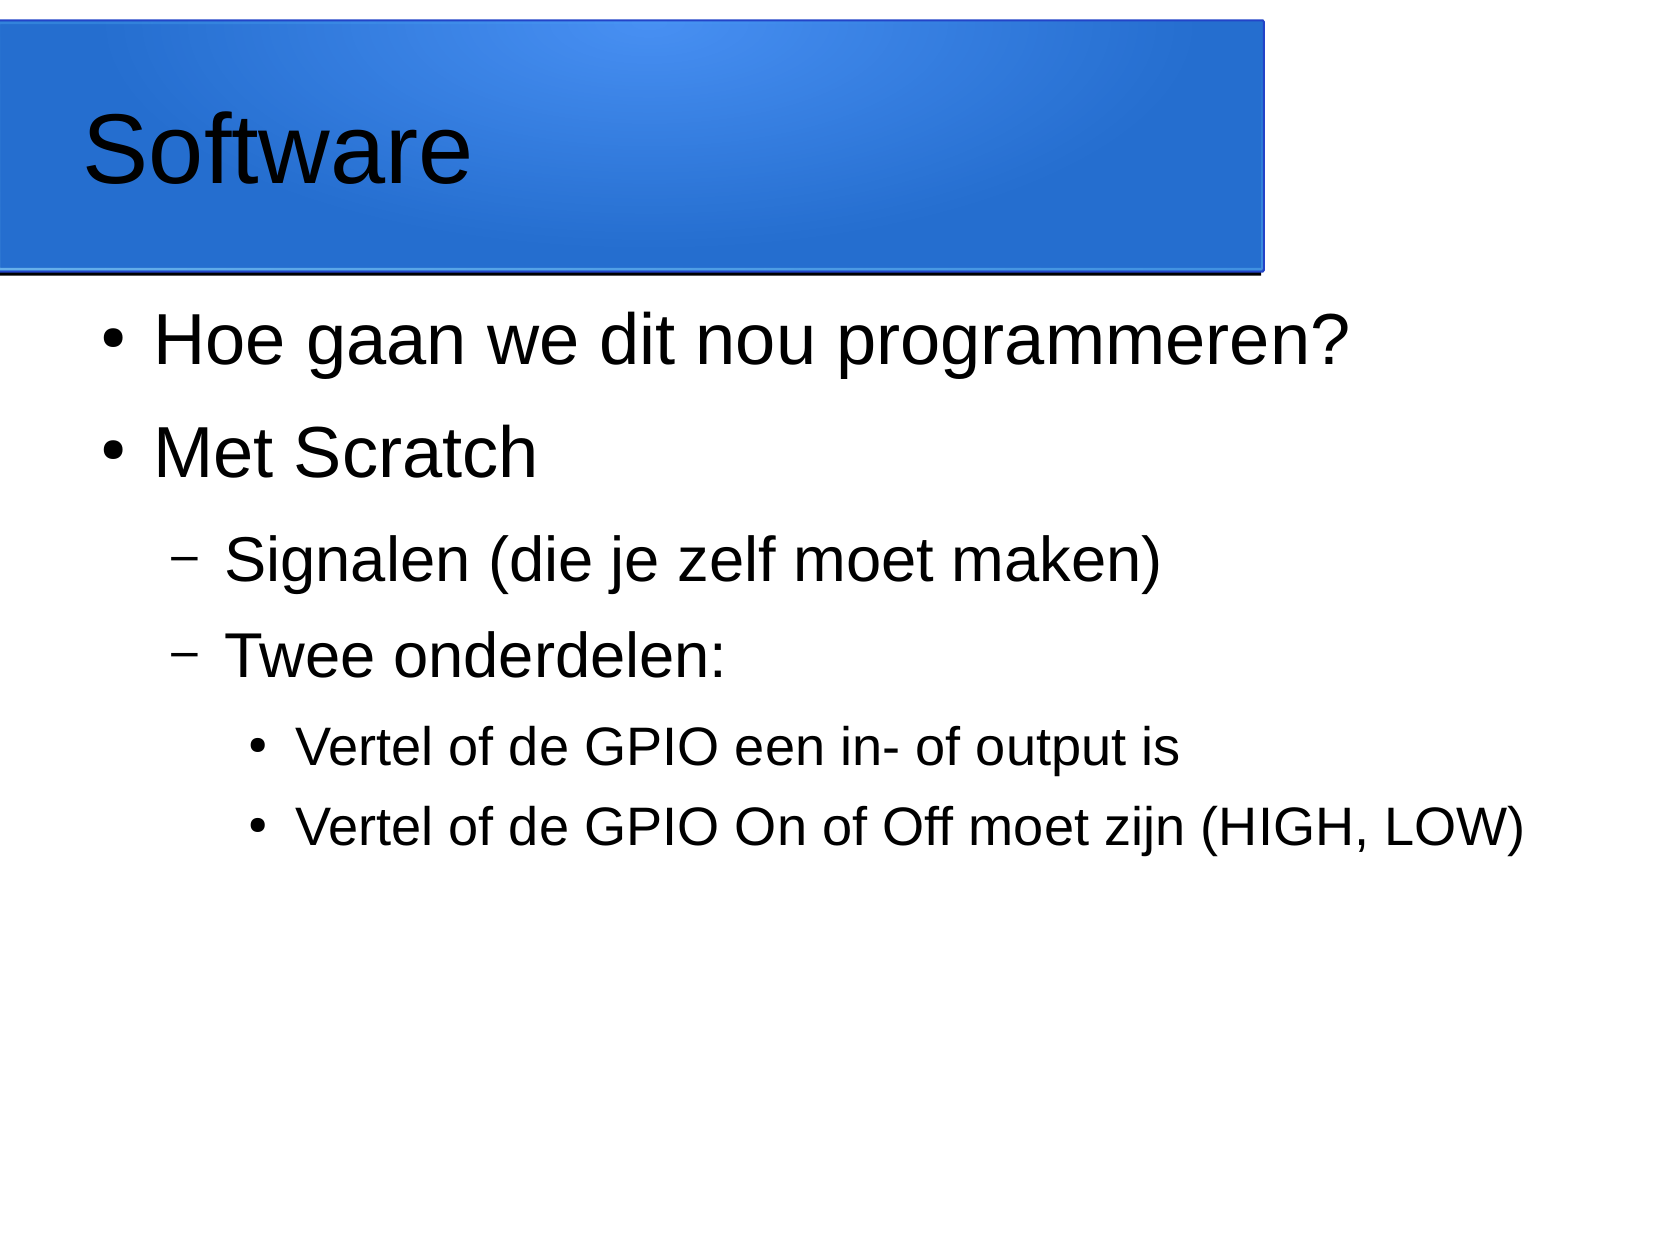

# Software
Hoe gaan we dit nou programmeren?
Met Scratch
Signalen (die je zelf moet maken)
Twee onderdelen:
Vertel of de GPIO een in- of output is
Vertel of de GPIO On of Off moet zijn (HIGH, LOW)